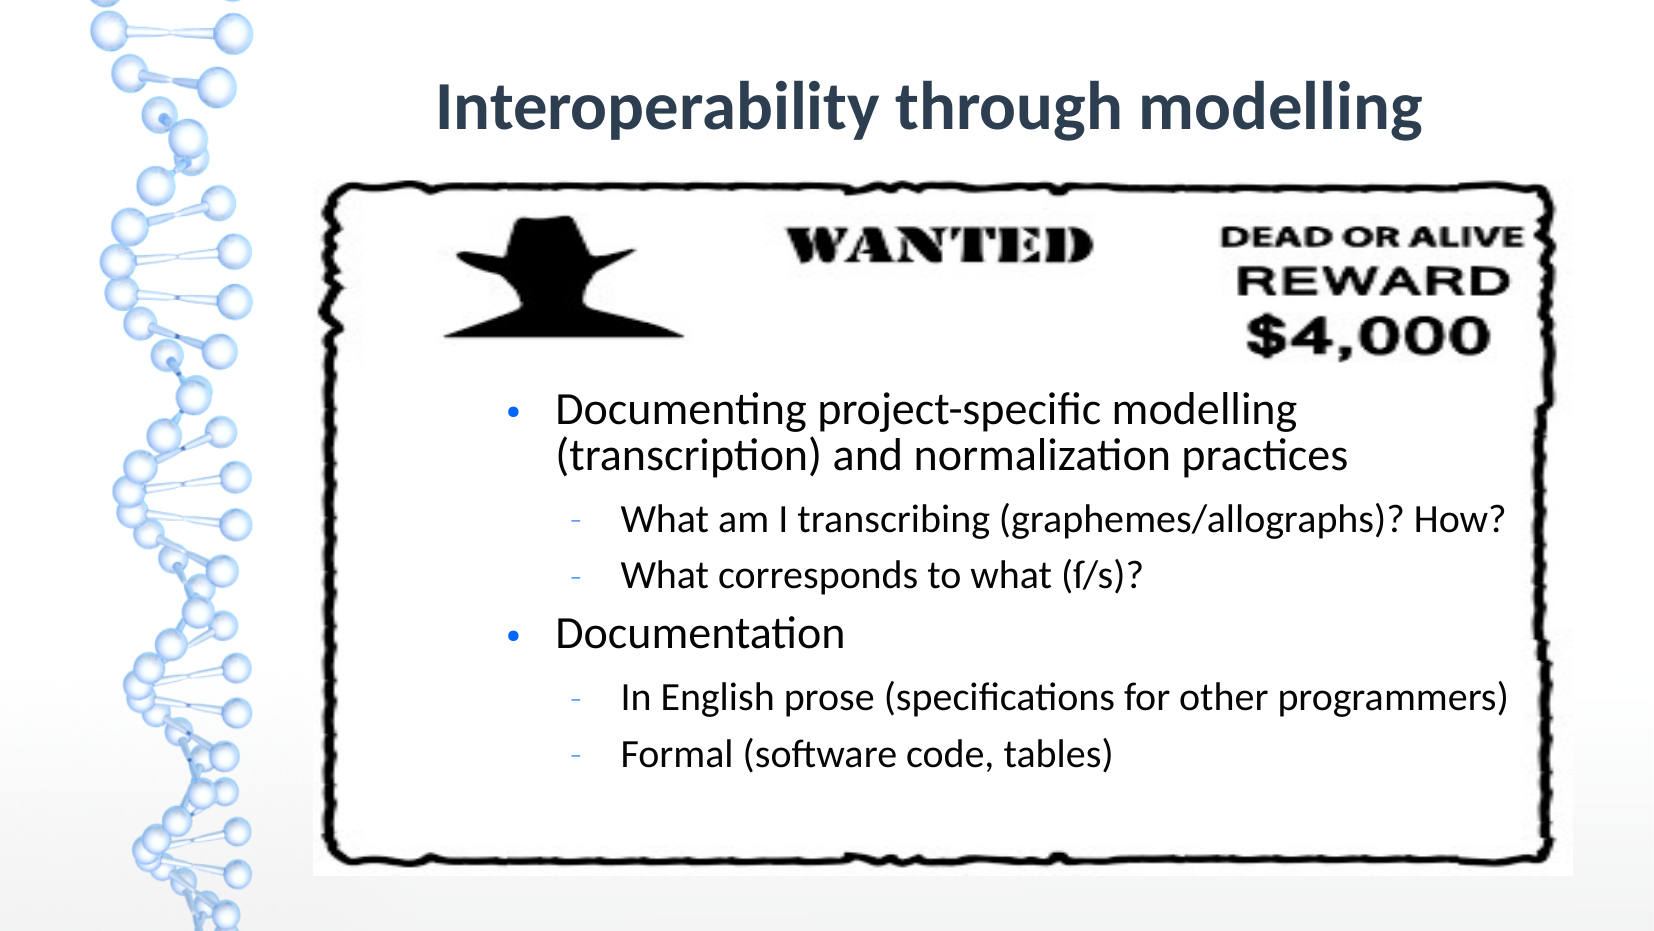

# Interoperability through modelling
Documenting project-specific modelling (transcription) and normalization practices
What am I transcribing (graphemes/allographs)? How?
What corresponds to what (ſ/s)?
Documentation
In English prose (specifications for other programmers)
Formal (software code, tables)